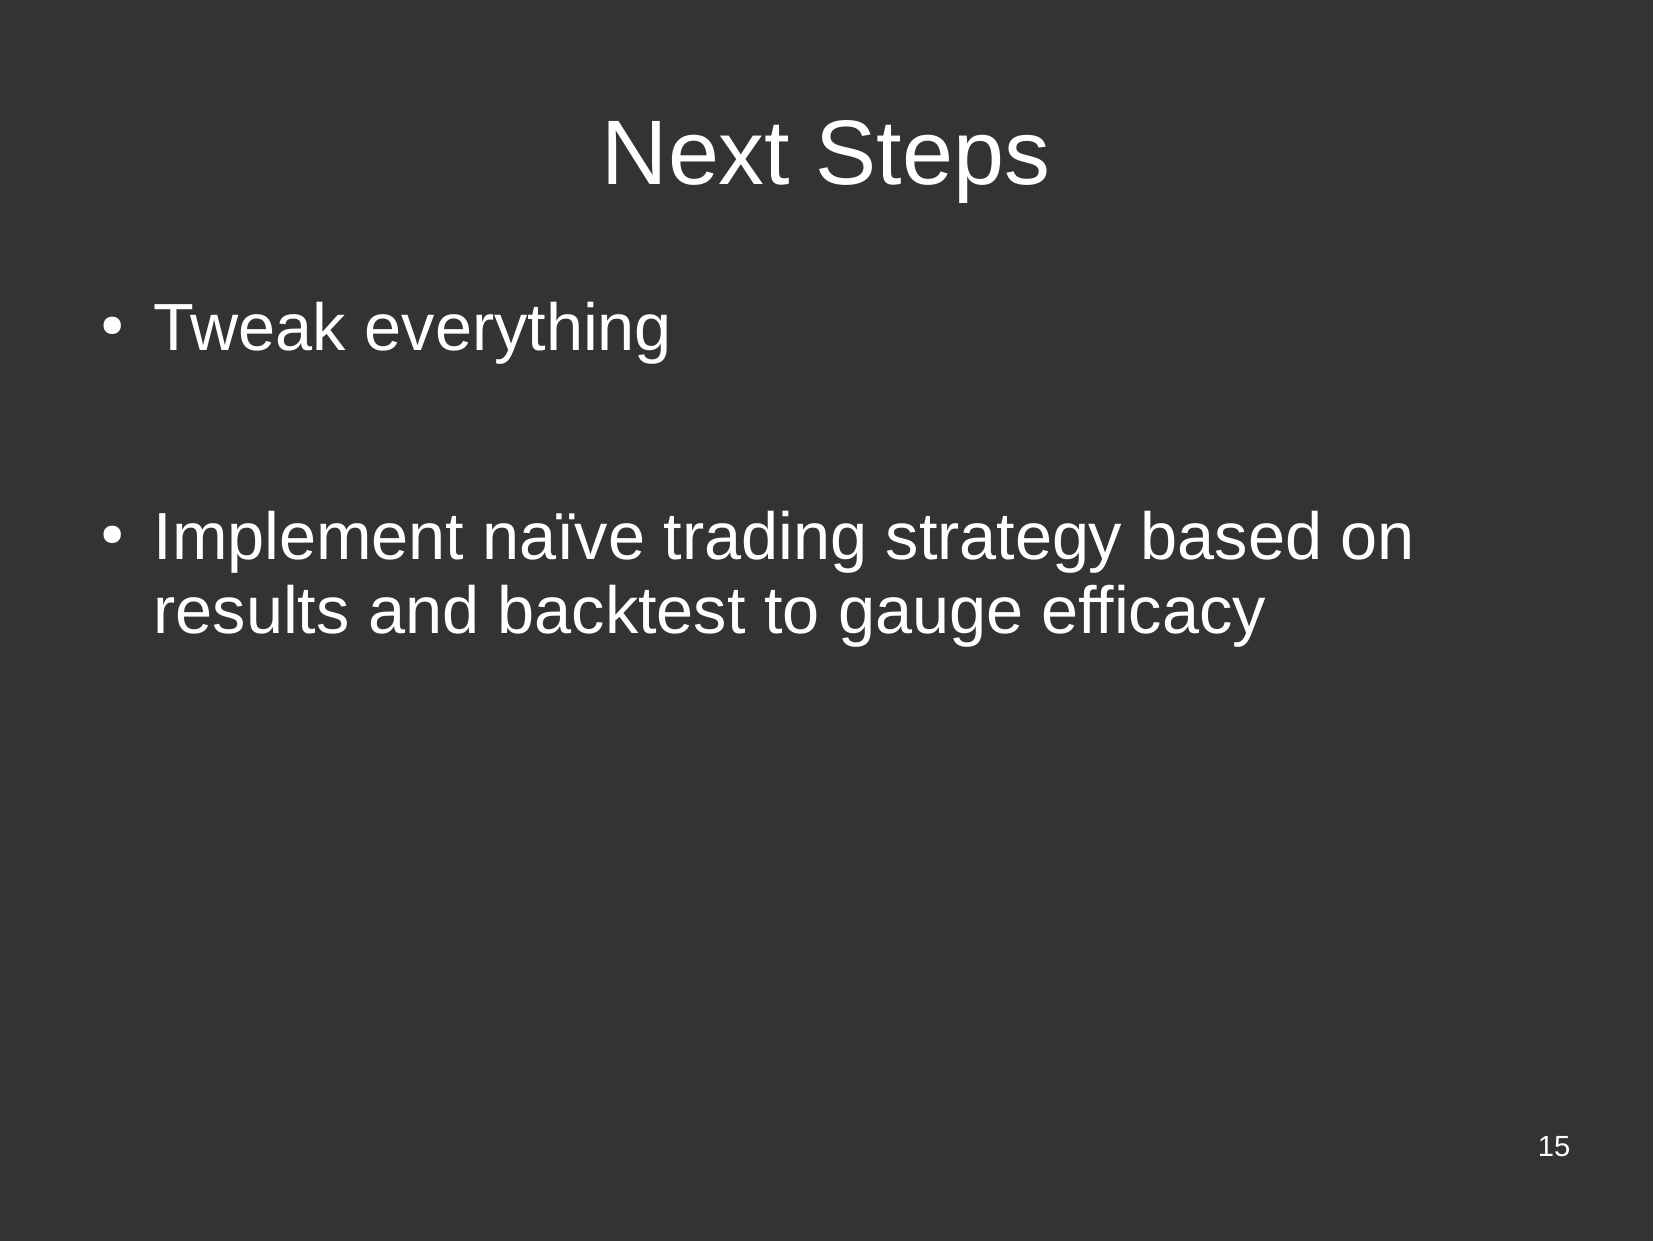

# Next Steps
Tweak everything
Implement naïve trading strategy based on results and backtest to gauge efficacy
15